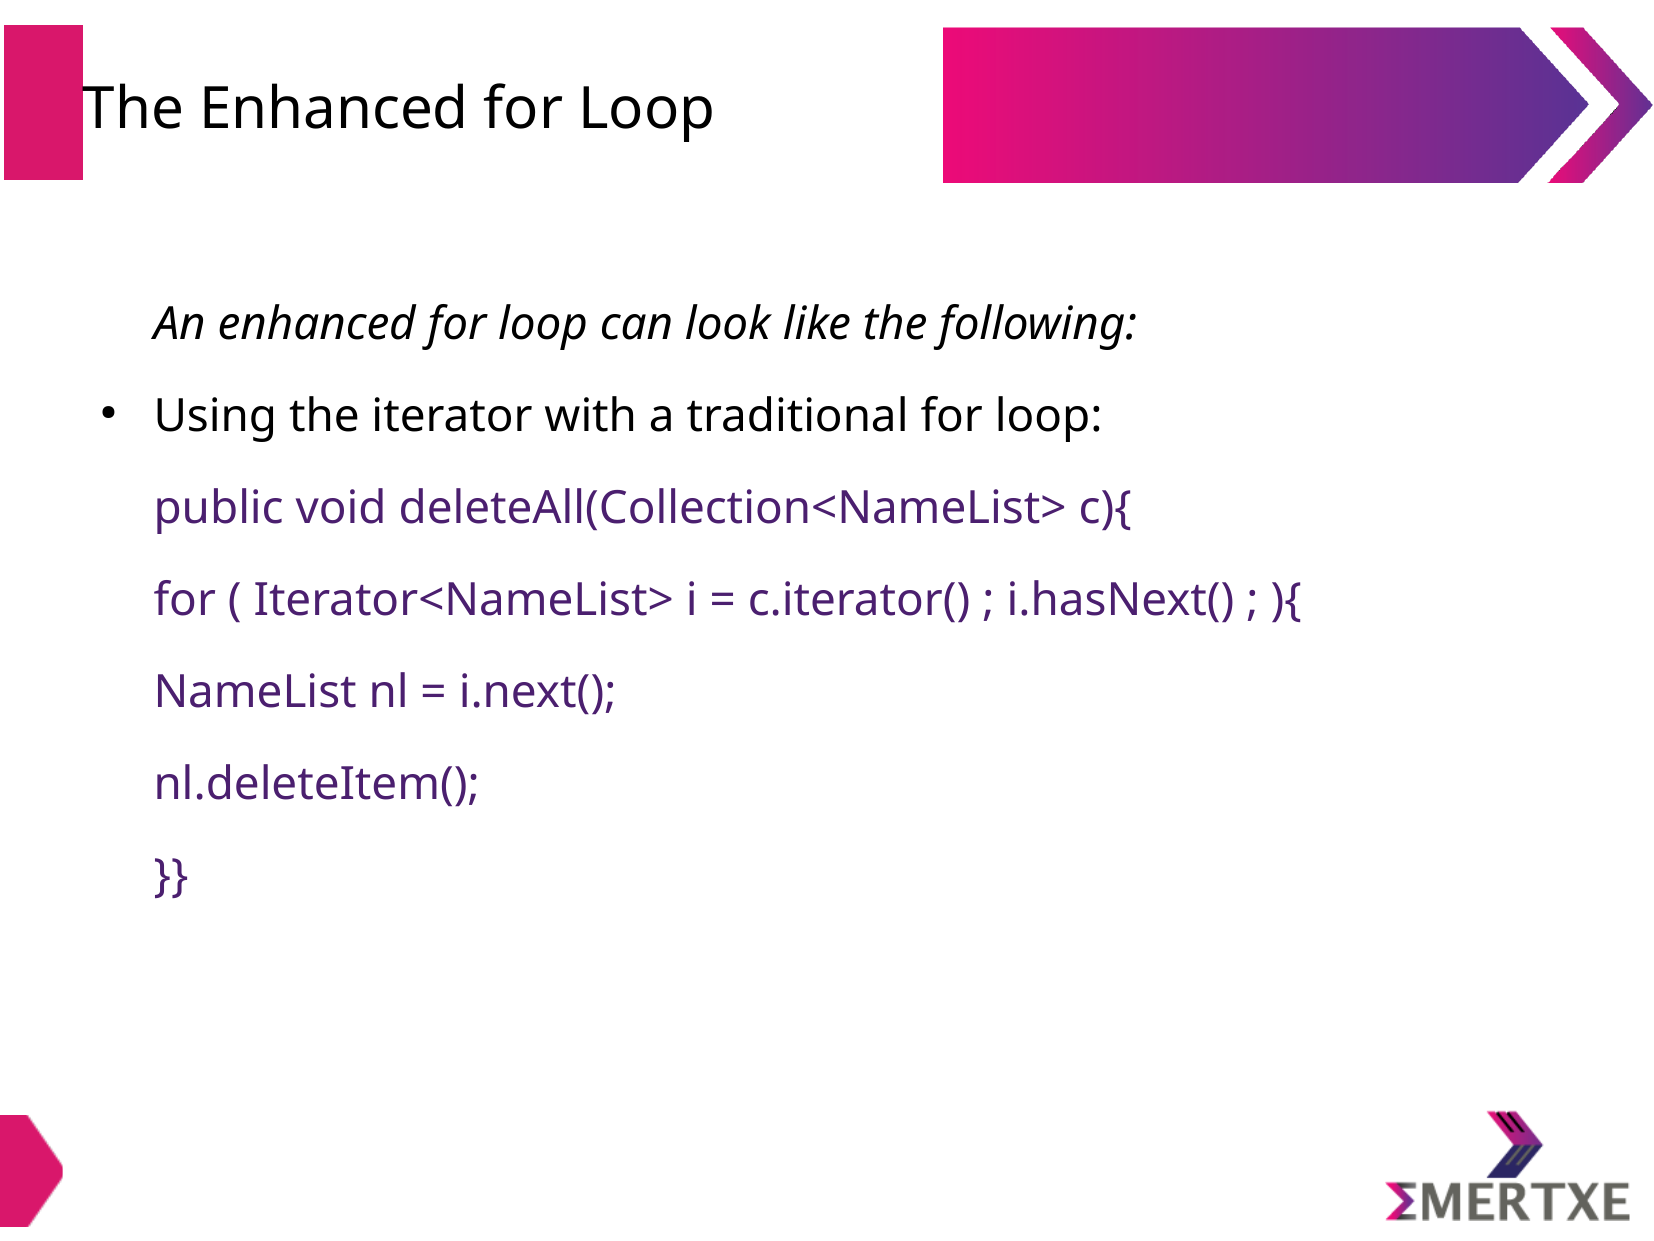

# The Enhanced for Loop
An enhanced for loop can look like the following:
Using the iterator with a traditional for loop:
public void deleteAll(Collection<NameList> c){
for ( Iterator<NameList> i = c.iterator() ; i.hasNext() ; ){
NameList nl = i.next();
nl.deleteItem();
}}